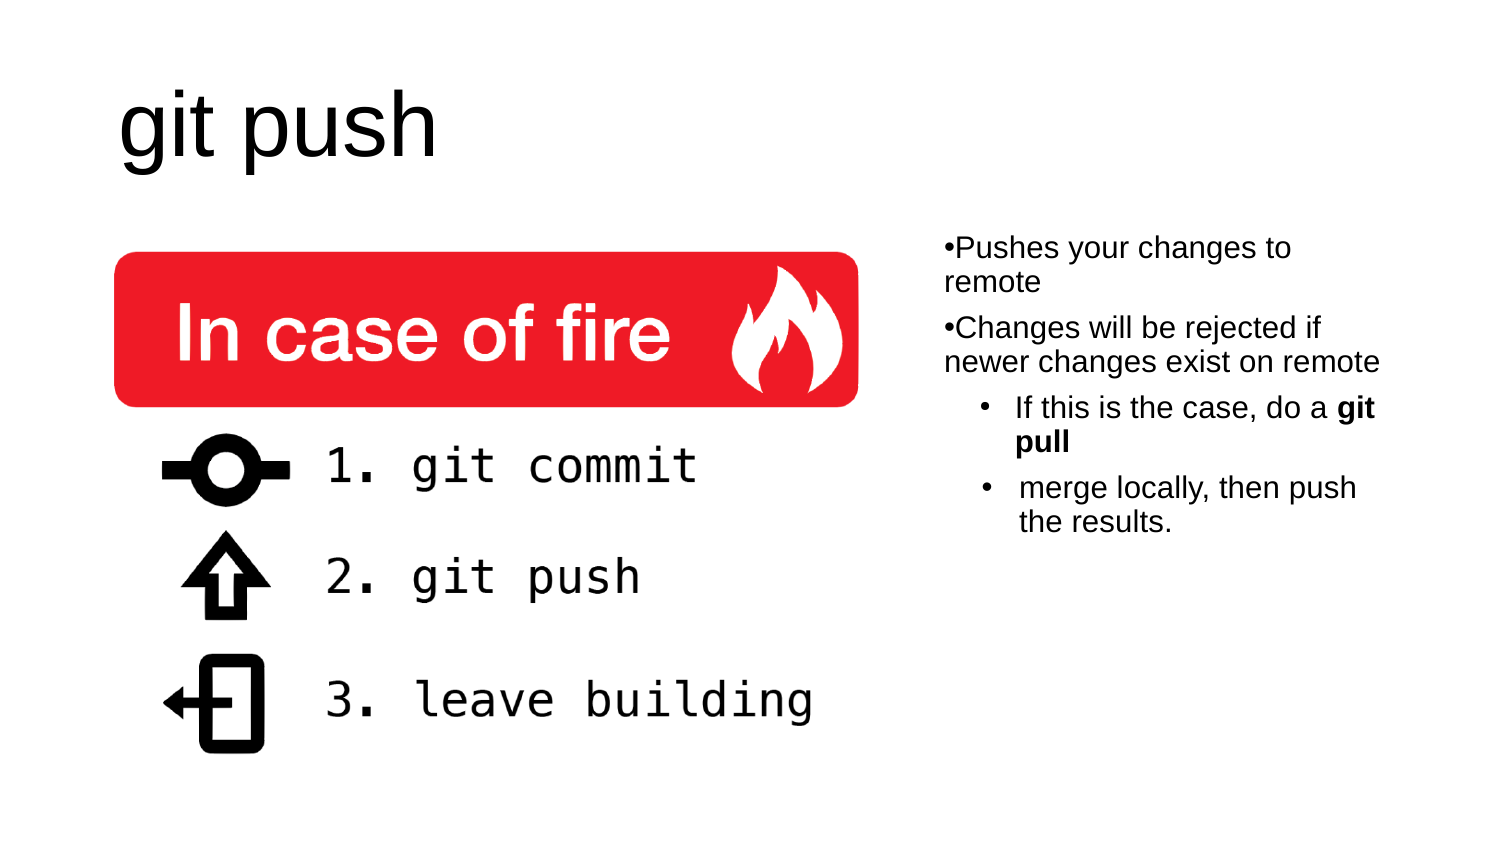

git push
Pushes your changes to remote
Changes will be rejected if newer changes exist on remote
If this is the case, do a git pull
merge locally, then push the results.